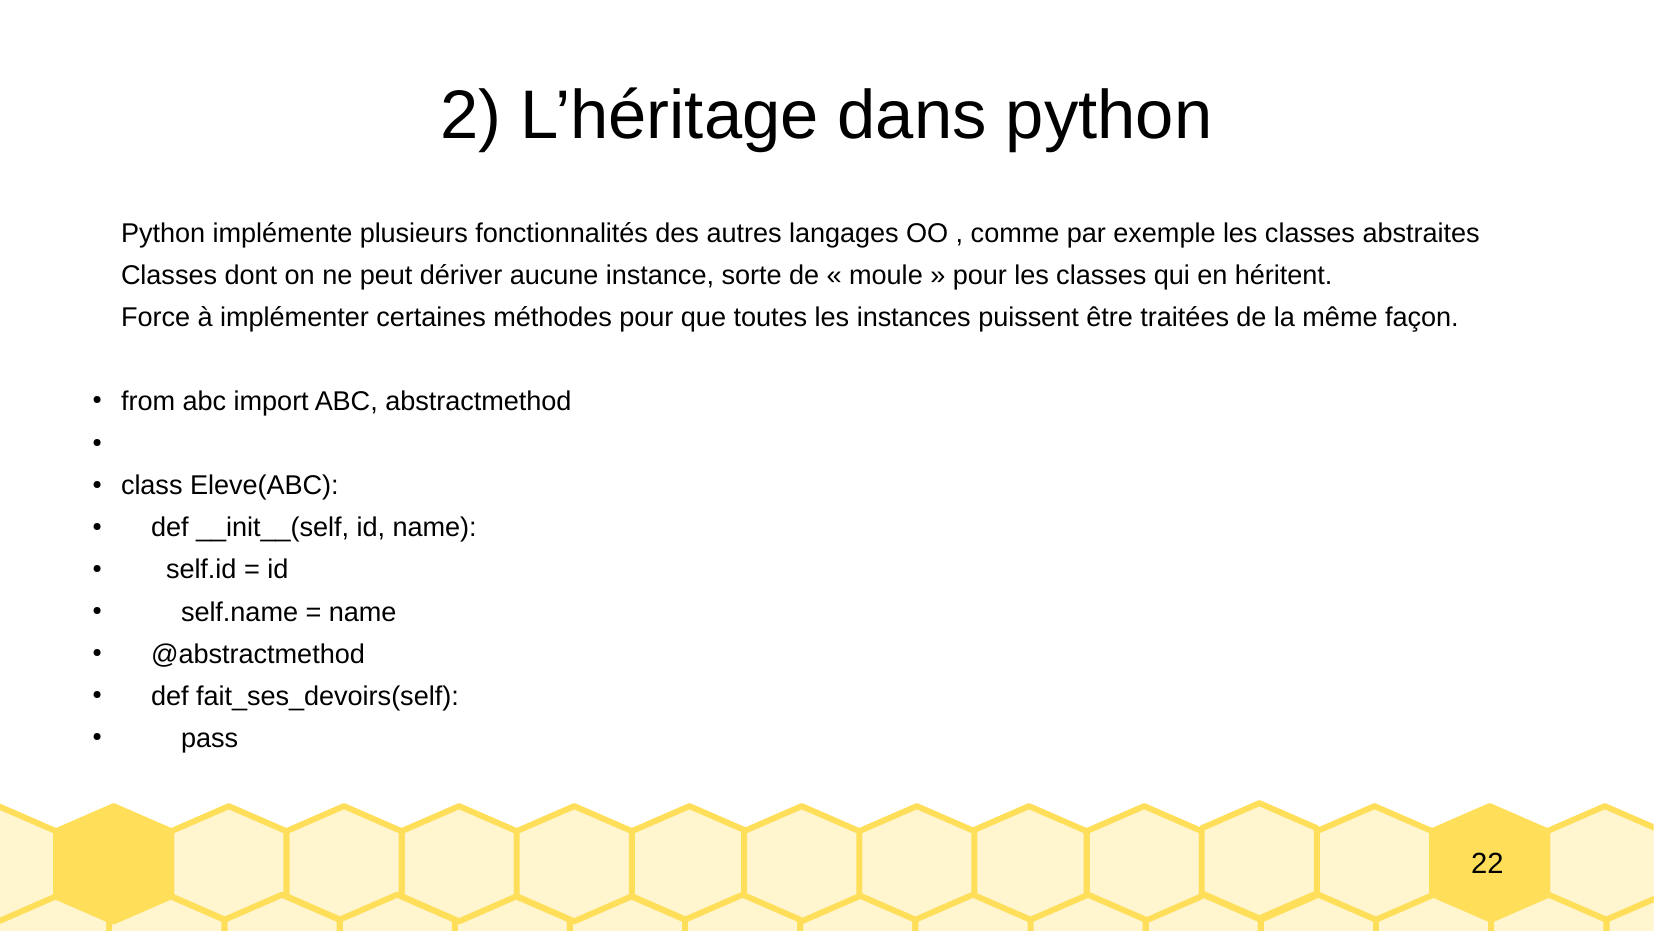

# 2) L’héritage dans python
Python implémente plusieurs fonctionnalités des autres langages OO , comme par exemple les classes abstraites
Classes dont on ne peut dériver aucune instance, sorte de « moule » pour les classes qui en héritent.
Force à implémenter certaines méthodes pour que toutes les instances puissent être traitées de la même façon.
from abc import ABC, abstractmethod
class Eleve(ABC):
 def __init__(self, id, name):
 self.id = id
 self.name = name
 @abstractmethod
 def fait_ses_devoirs(self):
 pass